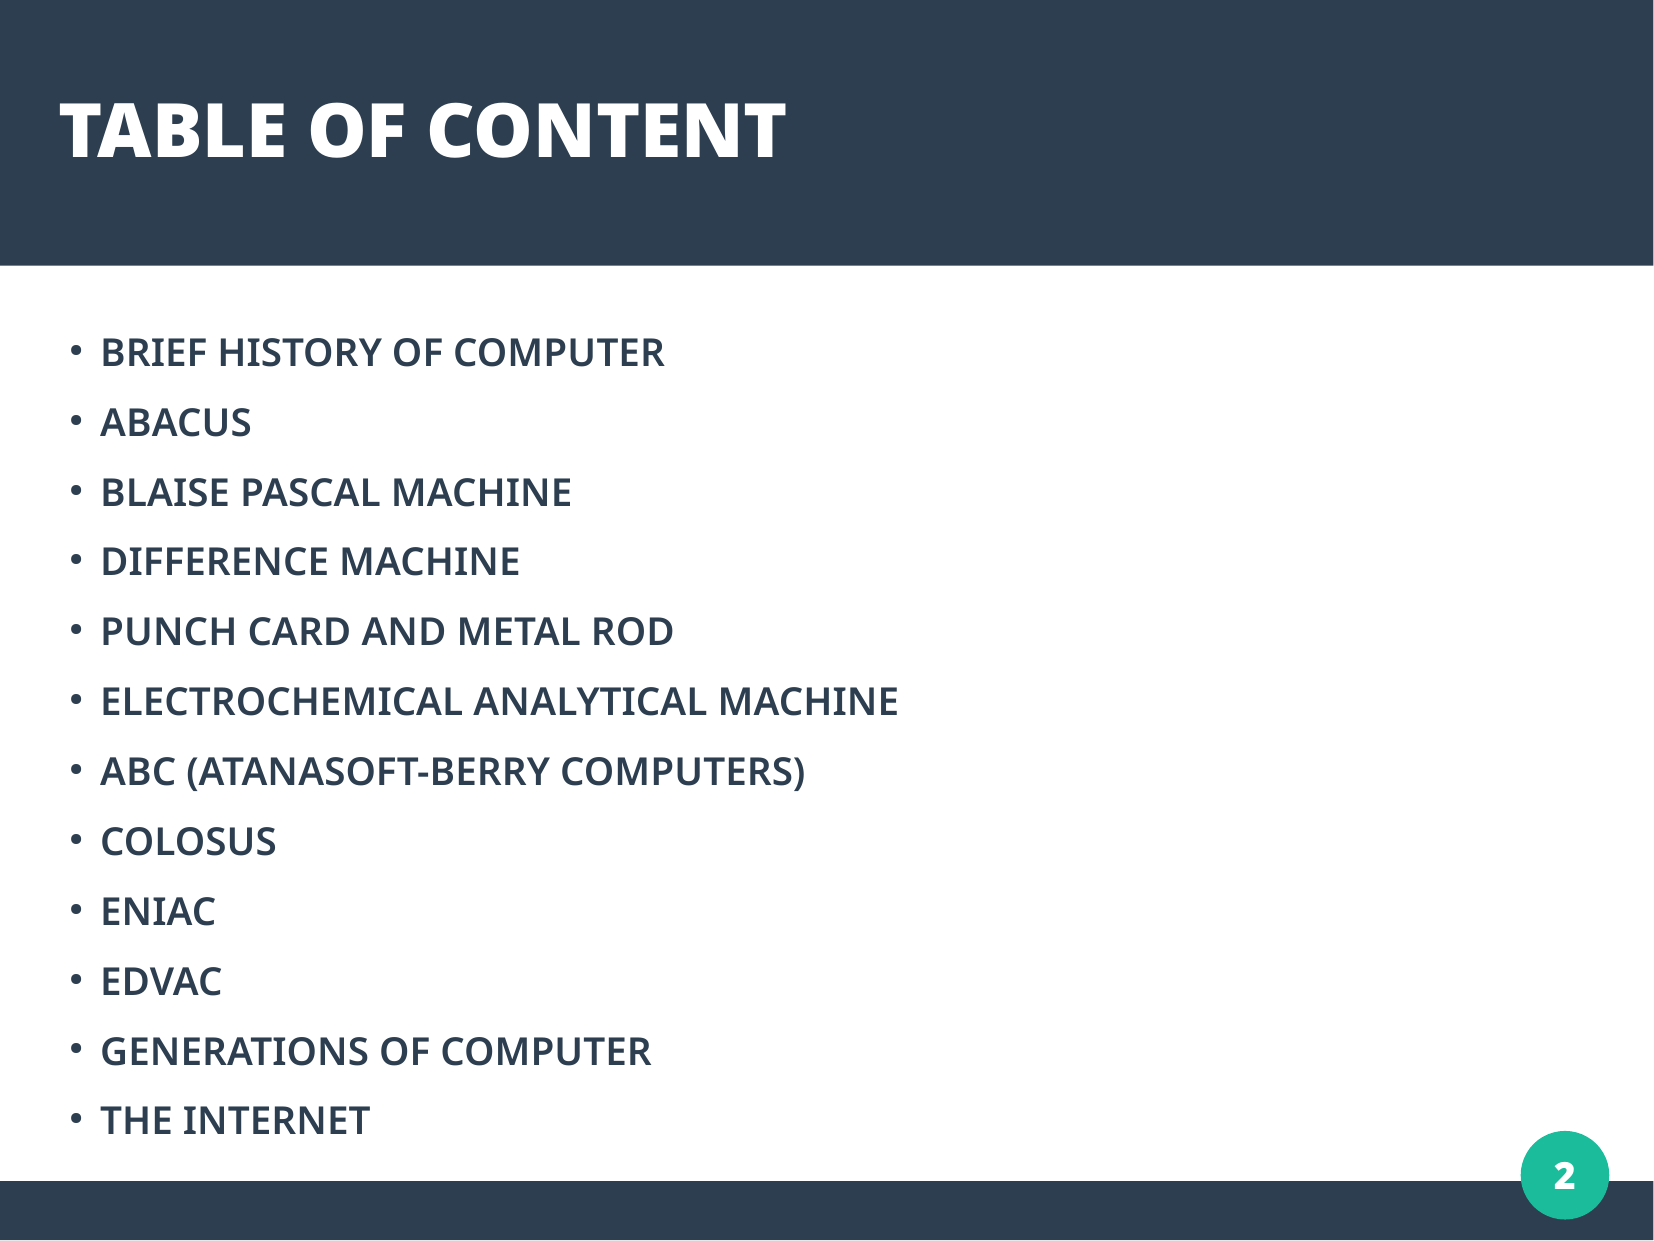

# TABLE OF CONTENT
BRIEF HISTORY OF COMPUTER
ABACUS
BLAISE PASCAL MACHINE
DIFFERENCE MACHINE
PUNCH CARD AND METAL ROD
ELECTROCHEMICAL ANALYTICAL MACHINE
ABC (ATANASOFT-BERRY COMPUTERS)
COLOSUS
ENIAC
EDVAC
GENERATIONS OF COMPUTER
THE INTERNET
2